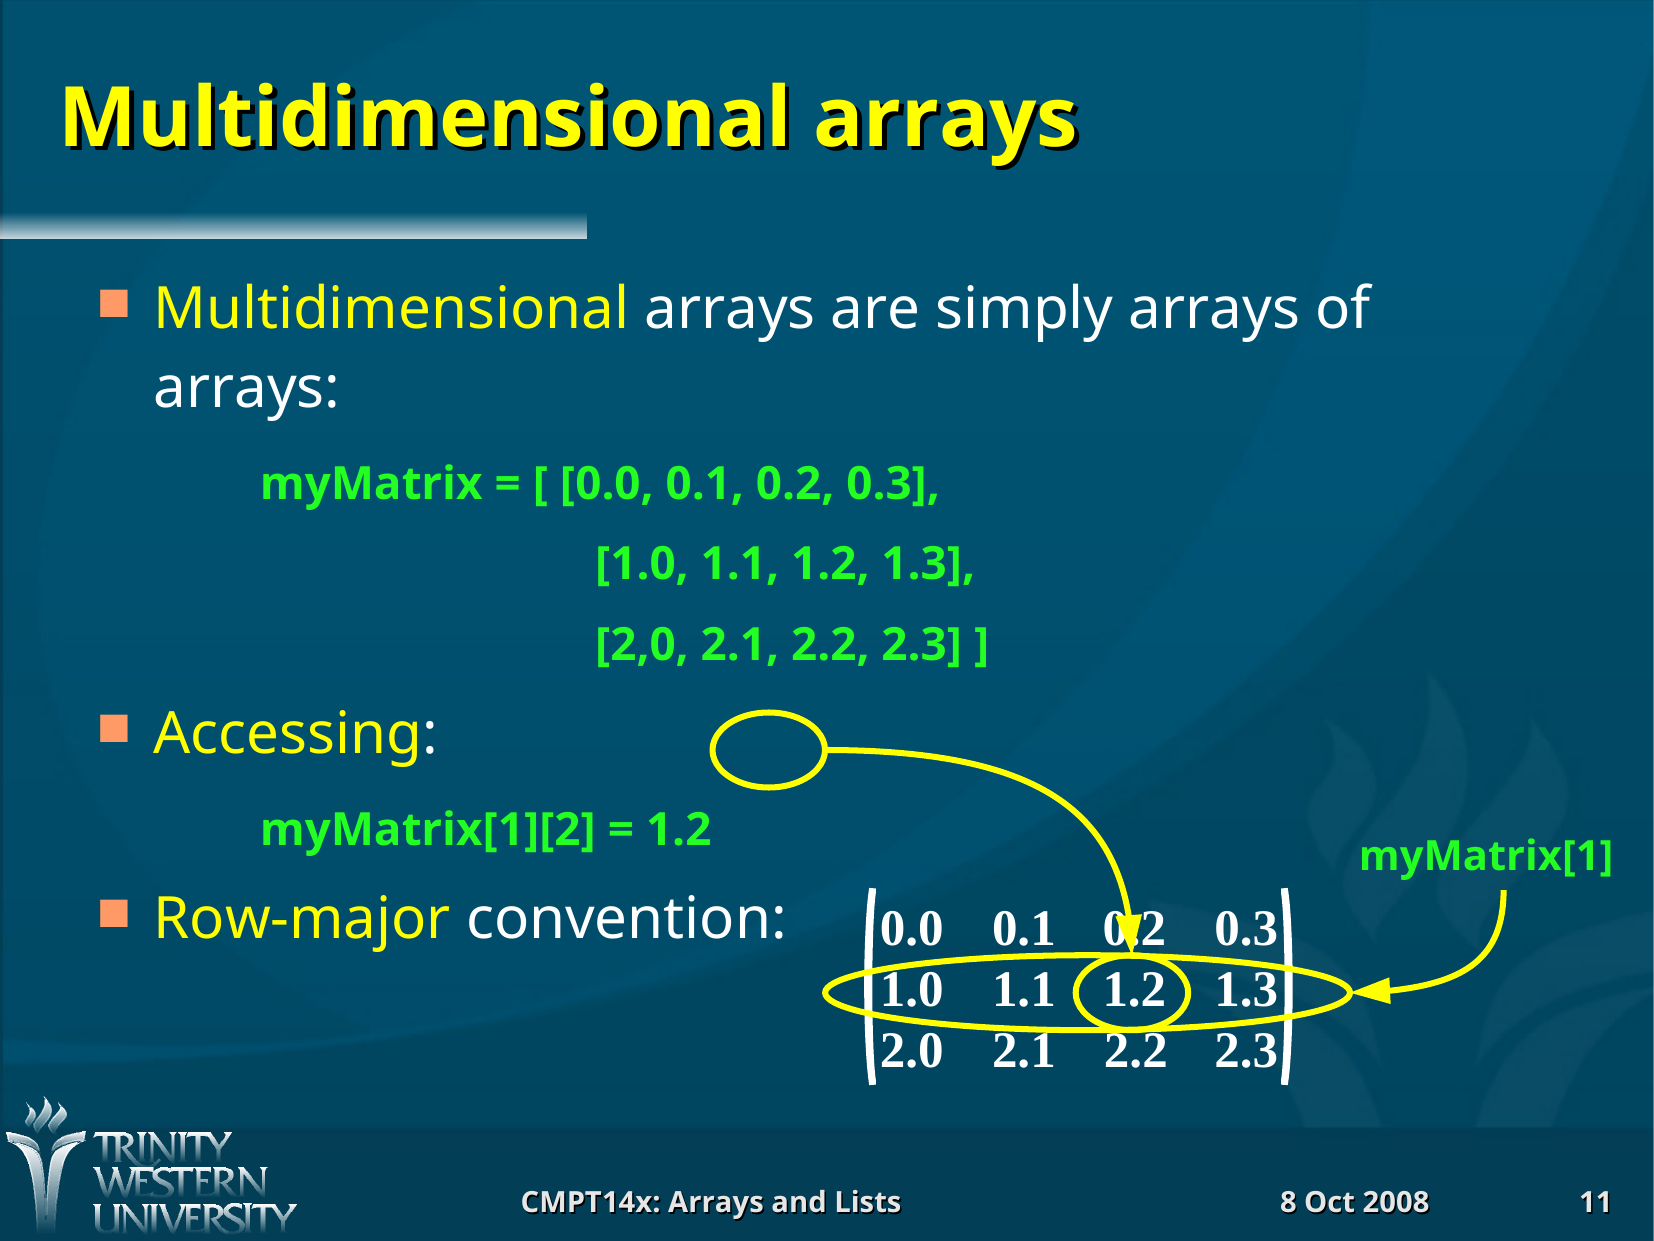

# Multidimensional arrays
Multidimensional arrays are simply arrays of arrays:
myMatrix = [ [0.0, 0.1, 0.2, 0.3],
				[1.0, 1.1, 1.2, 1.3],
				[2,0, 2.1, 2.2, 2.3] ]
Accessing:
myMatrix[1][2] = 1.2
Row-major convention:
myMatrix[1]
CMPT14x: Arrays and Lists
8 Oct 2008
11